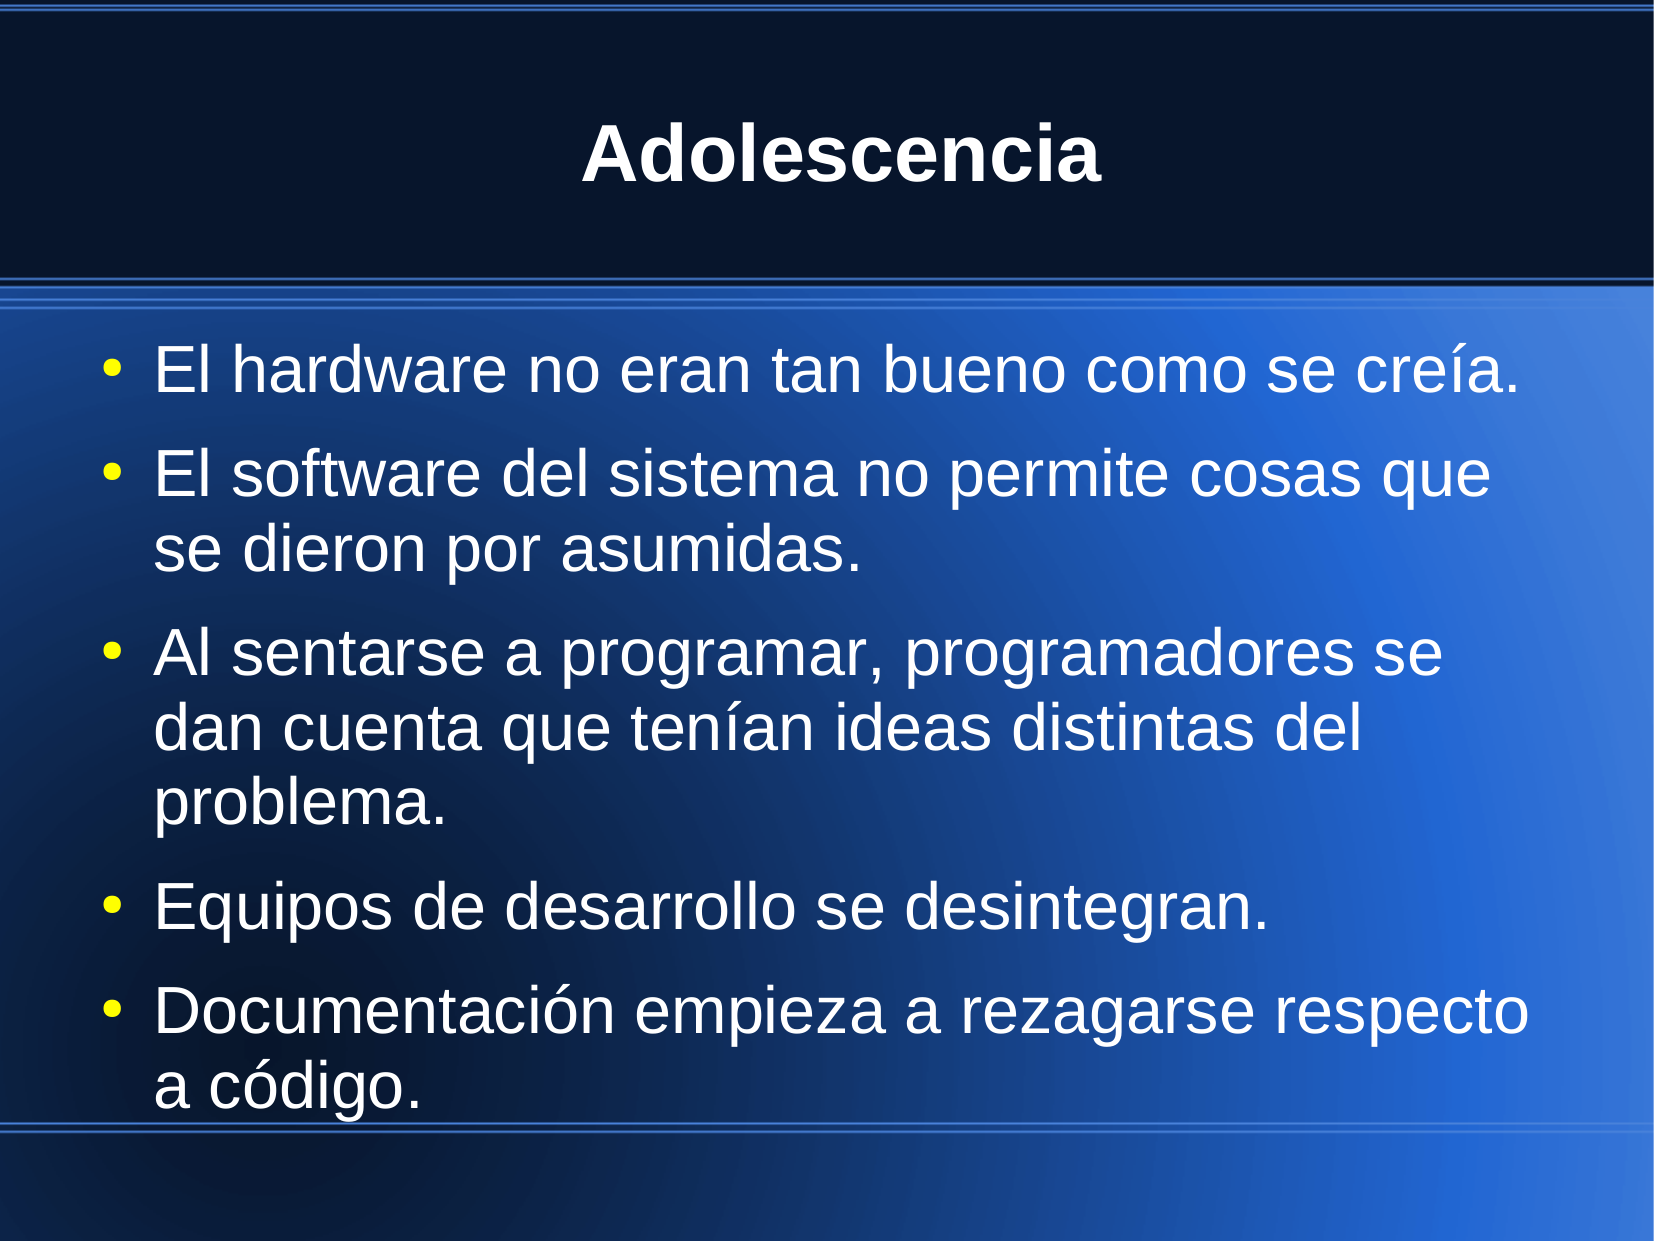

# Adolescencia
El hardware no eran tan bueno como se creía.
El software del sistema no permite cosas que se dieron por asumidas.
Al sentarse a programar, programadores se dan cuenta que tenían ideas distintas del problema.
Equipos de desarrollo se desintegran.
Documentación empieza a rezagarse respecto a código.